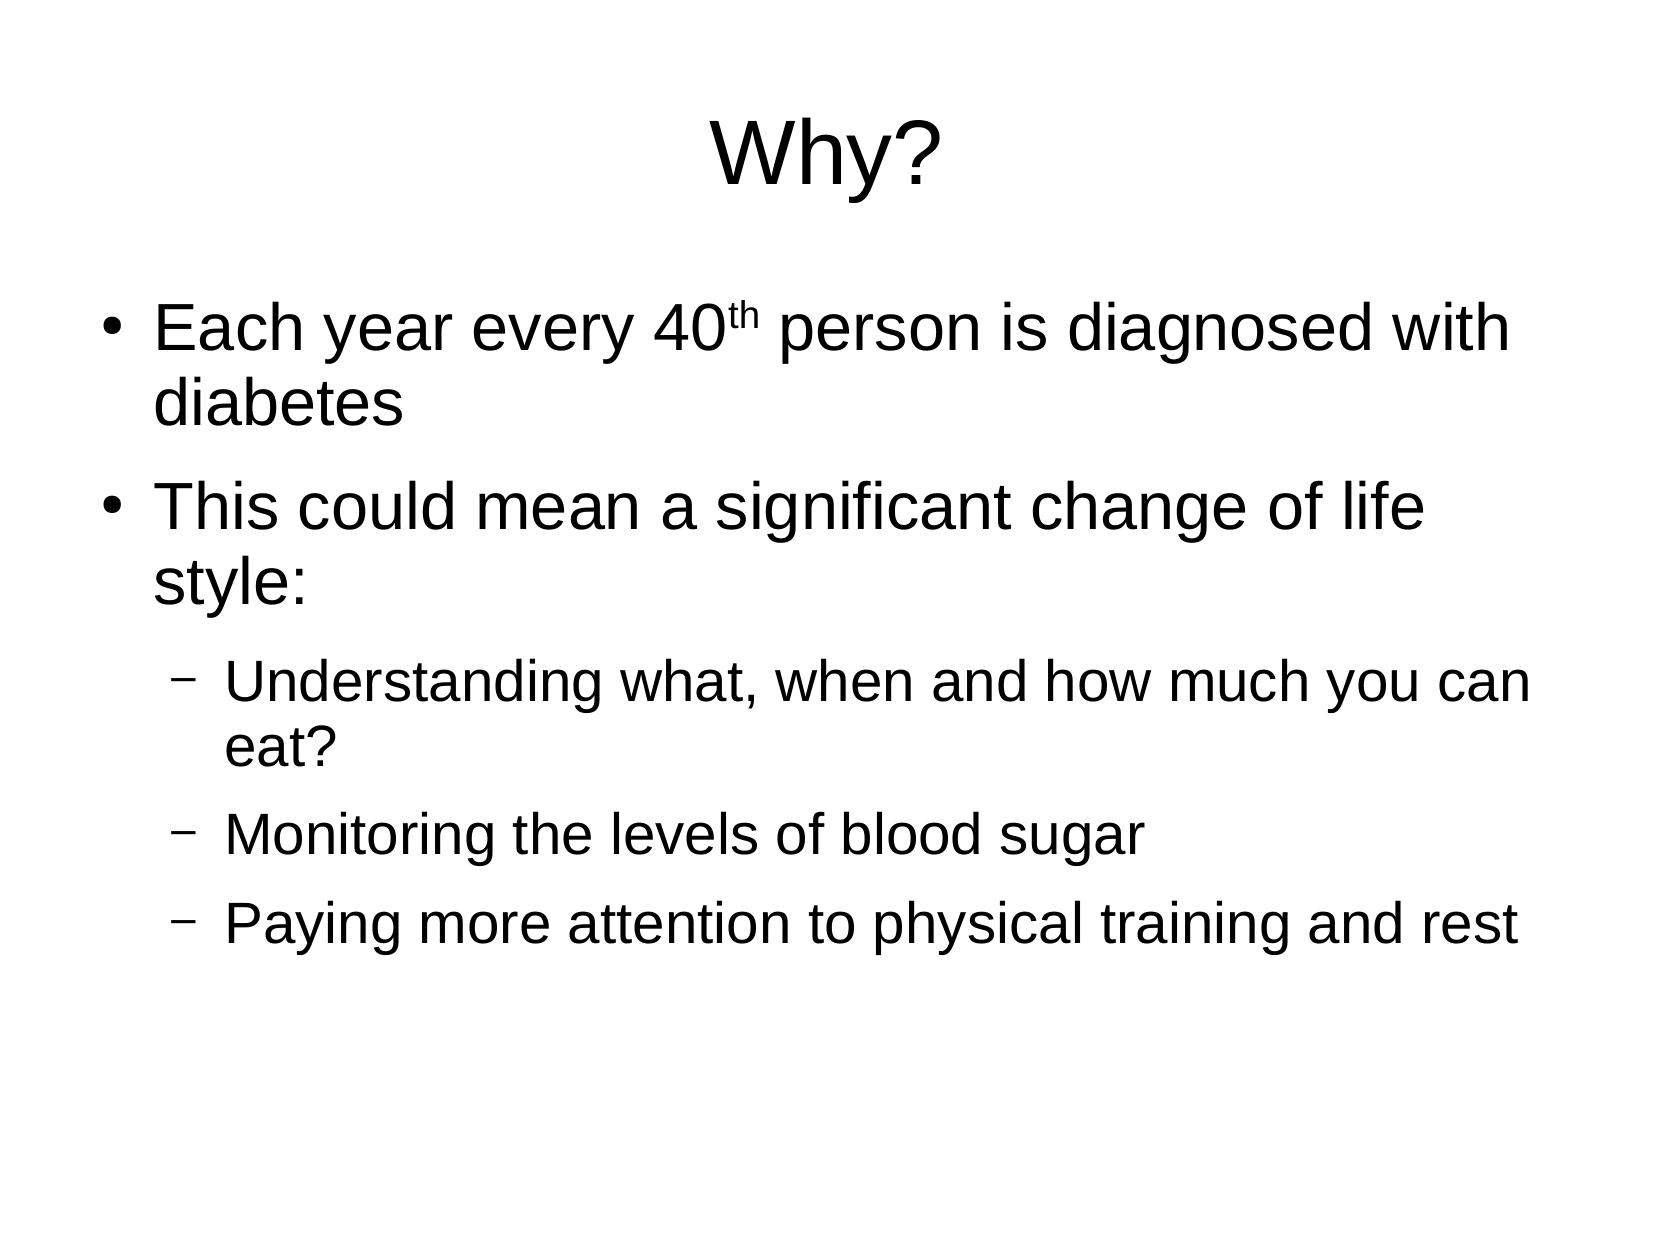

# Why?
Each year every 40th person is diagnosed with diabetes
This could mean a significant change of life style:
Understanding what, when and how much you can eat?
Monitoring the levels of blood sugar
Paying more attention to physical training and rest